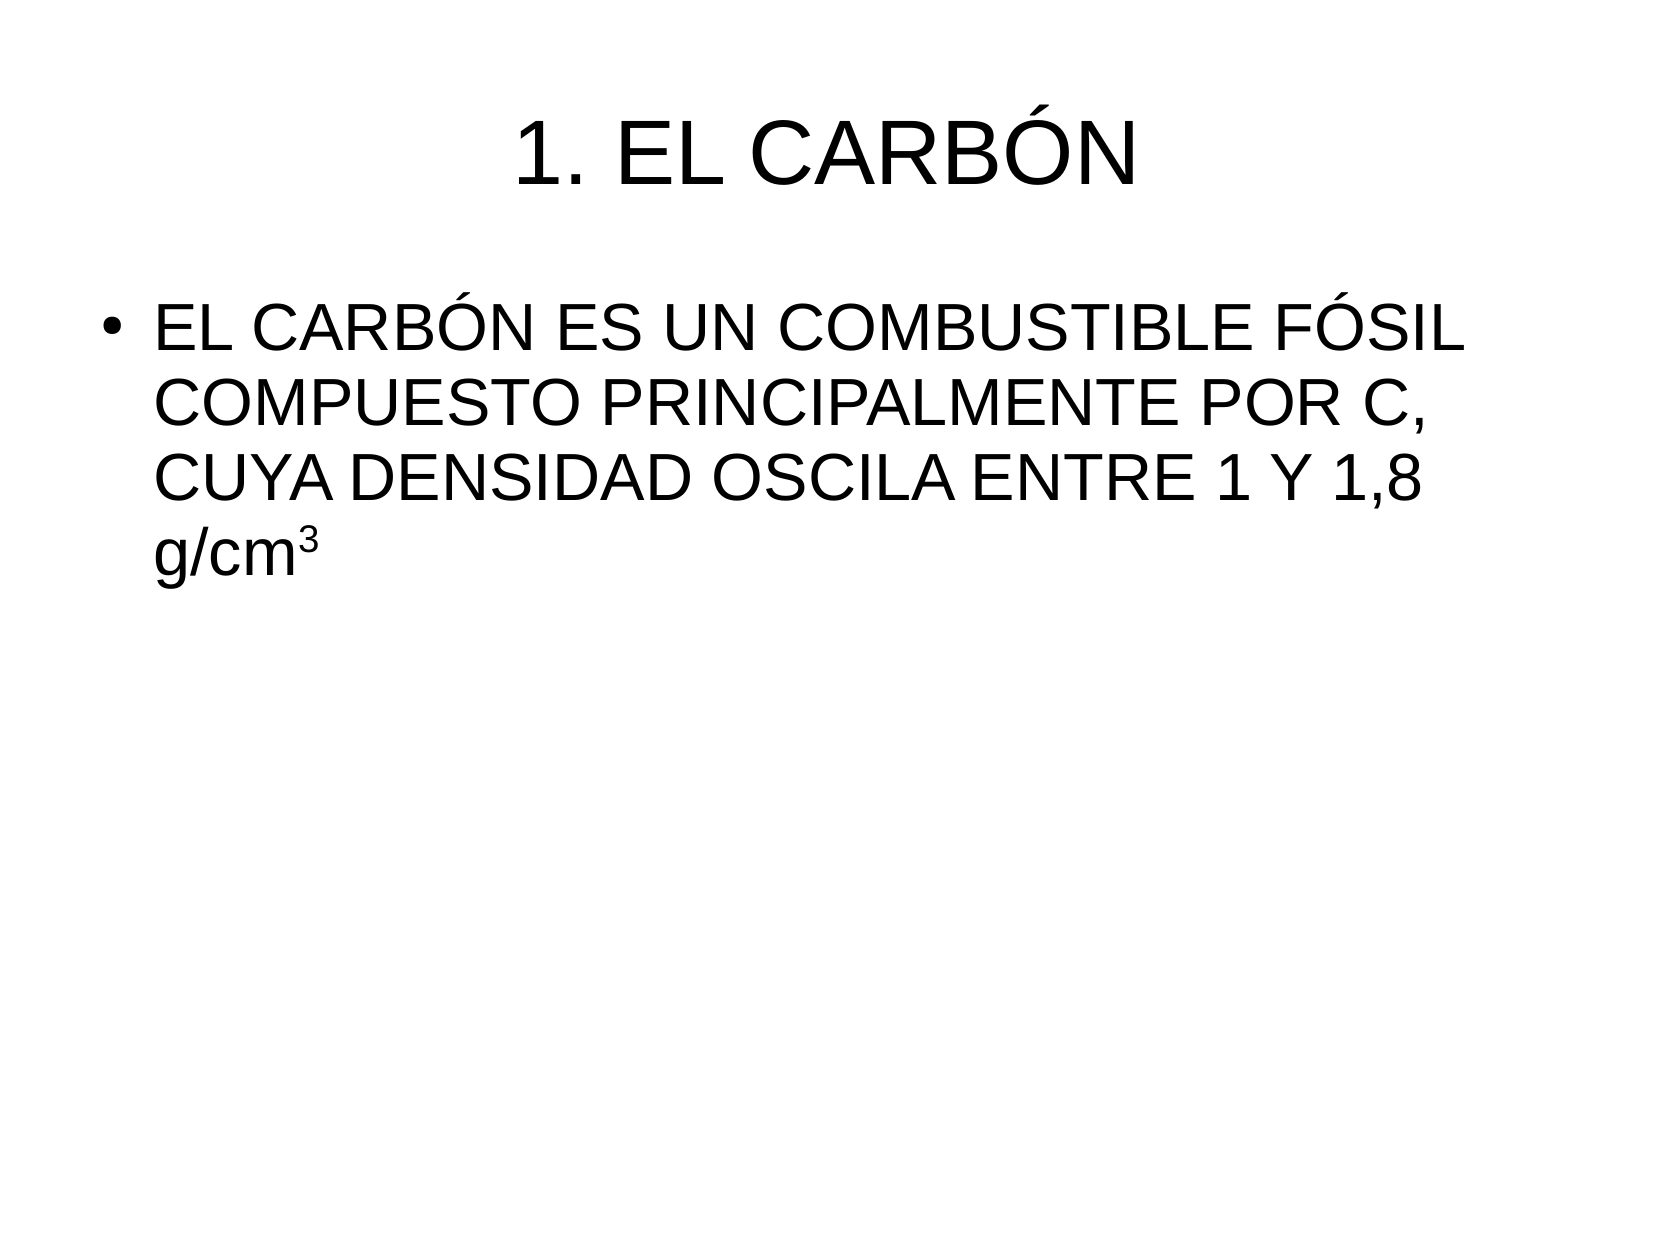

# 1. EL CARBÓN
EL CARBÓN ES UN COMBUSTIBLE FÓSIL COMPUESTO PRINCIPALMENTE POR C, CUYA DENSIDAD OSCILA ENTRE 1 Y 1,8 g/cm3